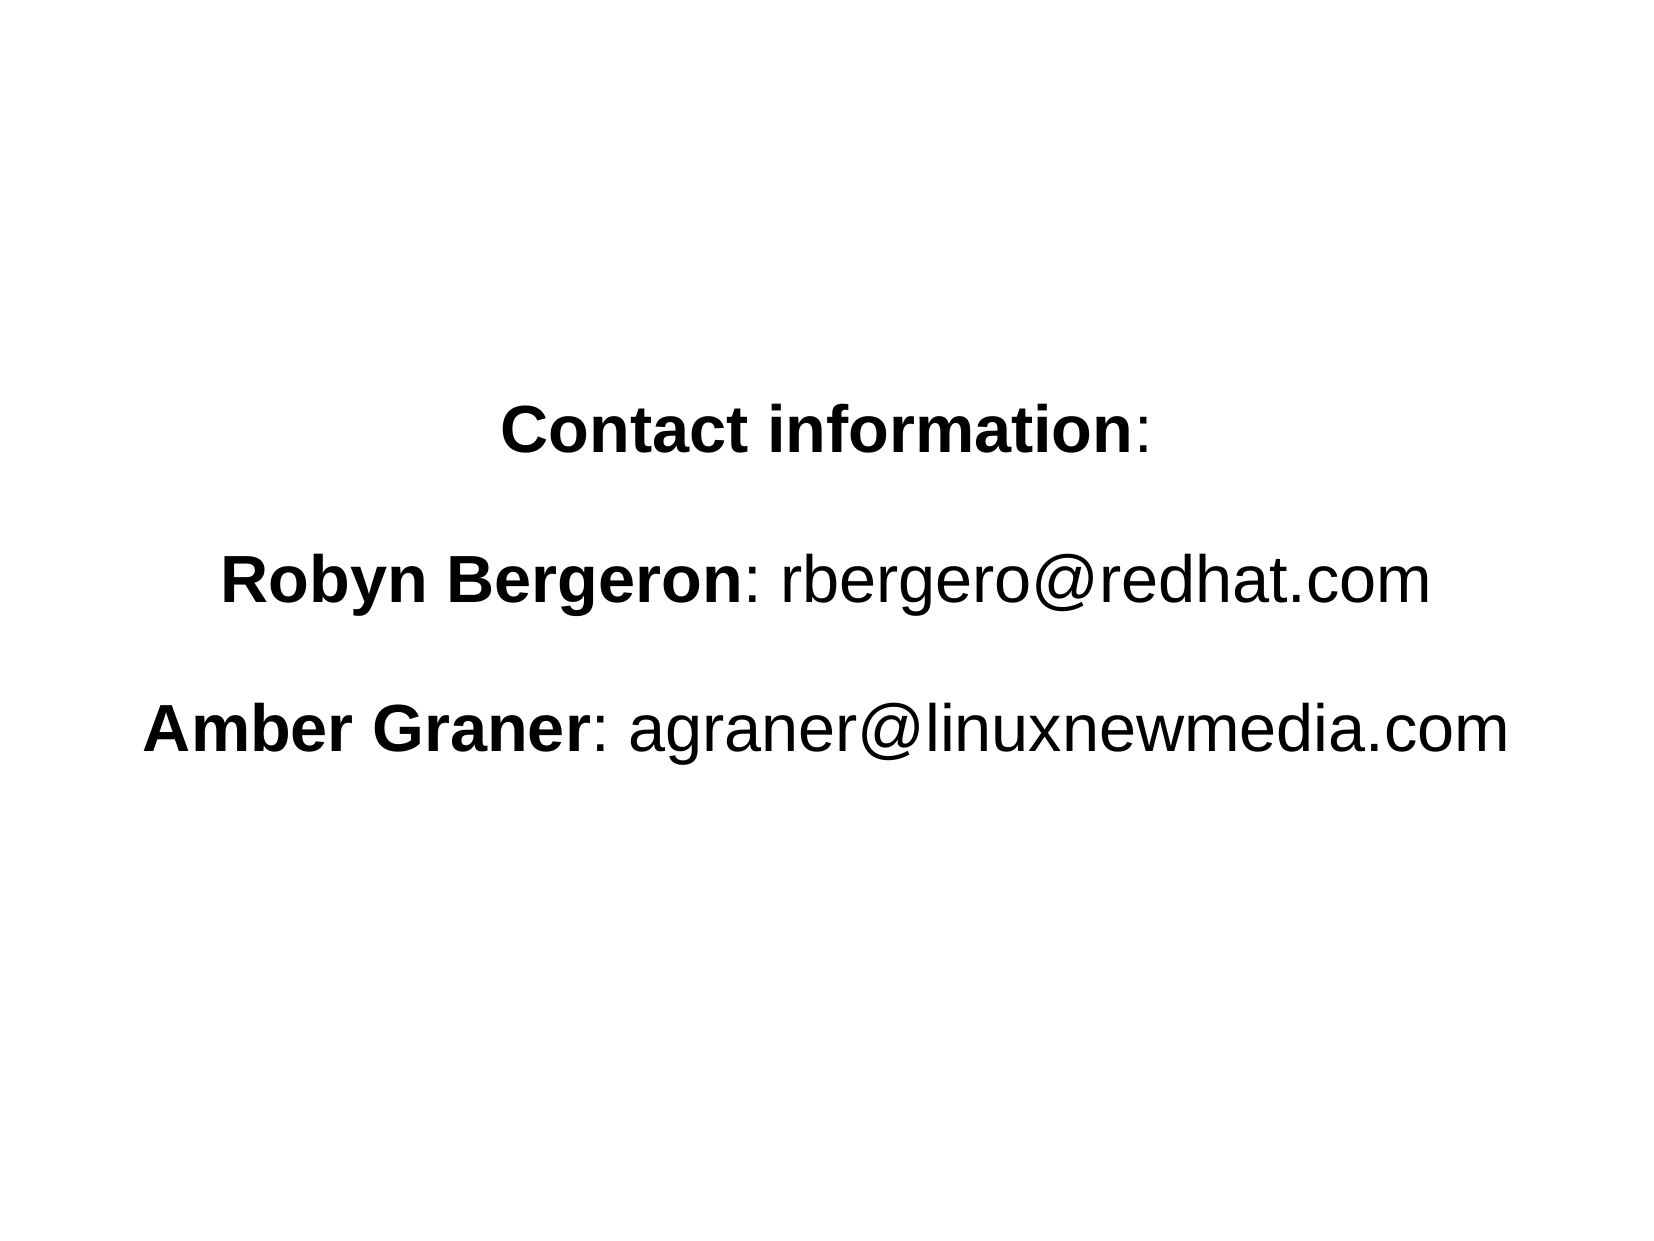

# Contact information:
Robyn Bergeron: rbergero@redhat.com
Amber Graner: agraner@linuxnewmedia.com